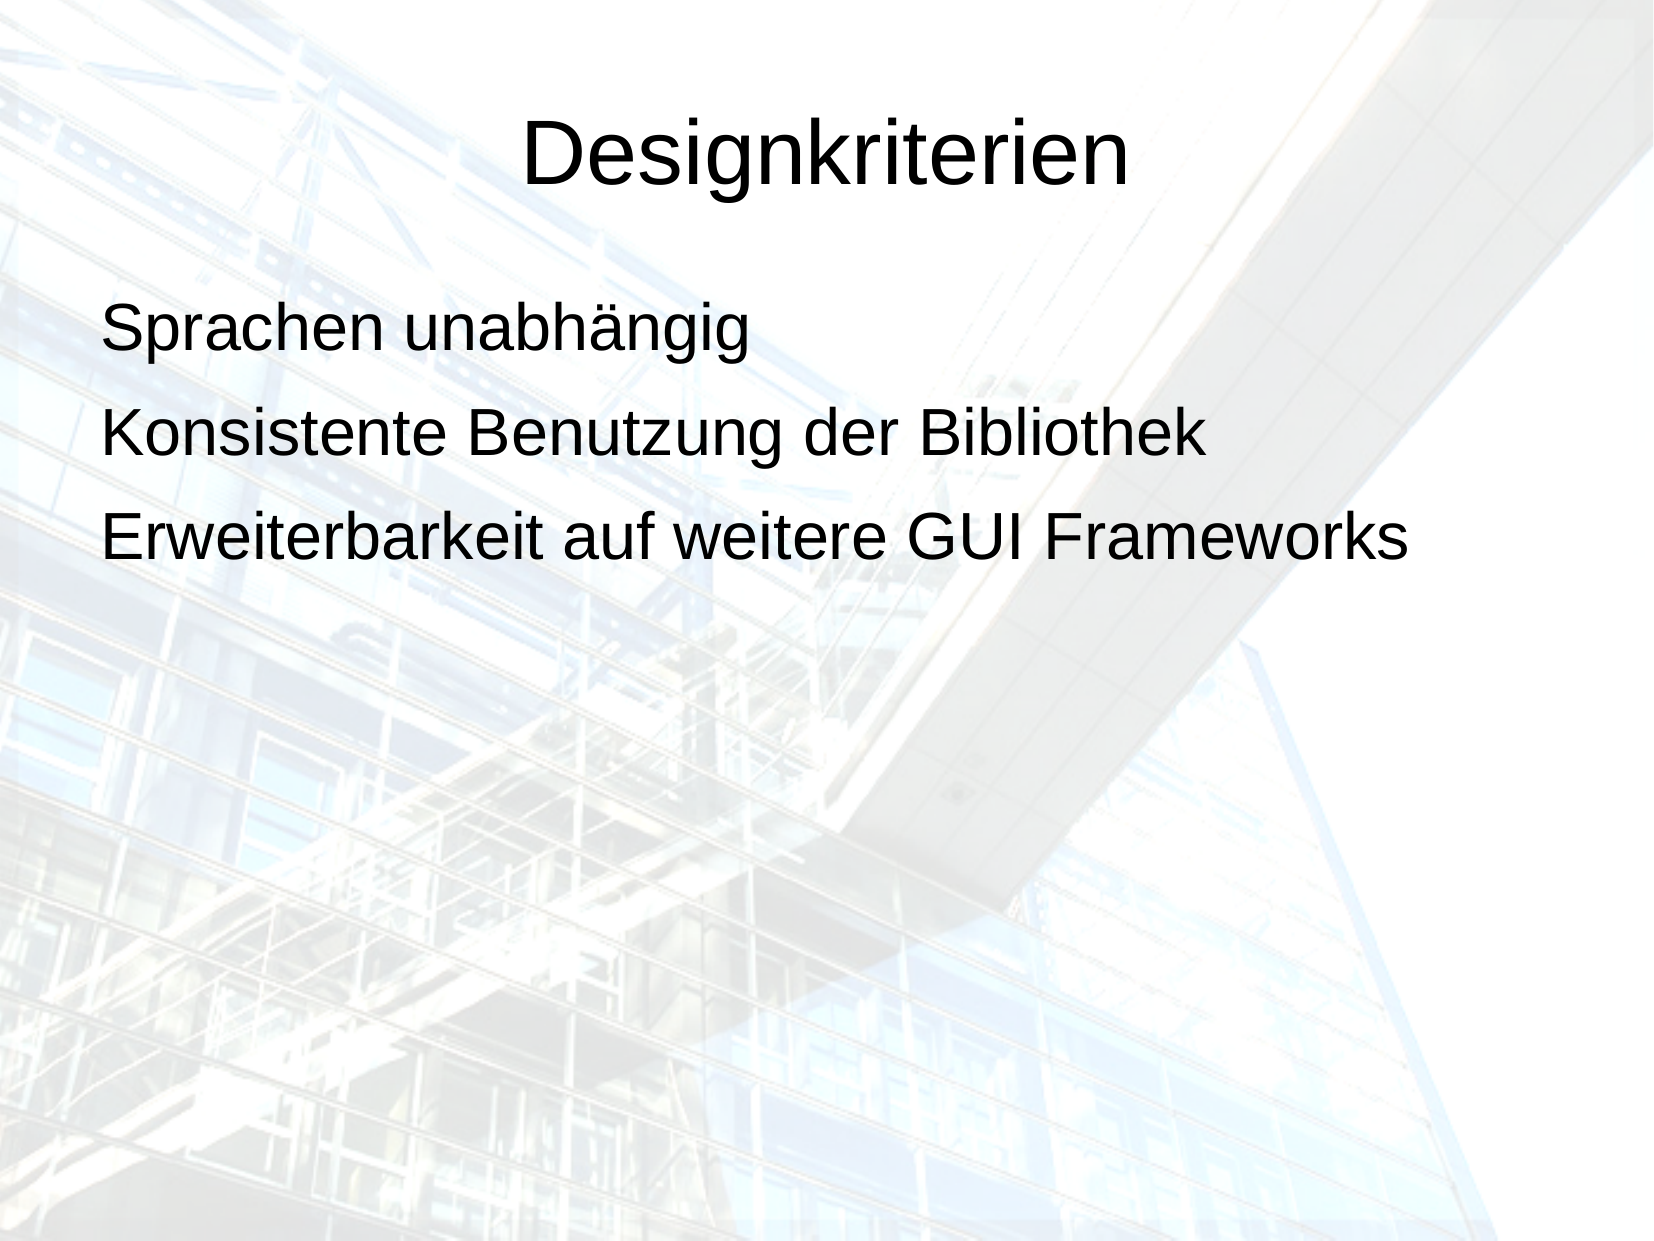

# Designkriterien
Sprachen unabhängig
Konsistente Benutzung der Bibliothek
Erweiterbarkeit auf weitere GUI Frameworks